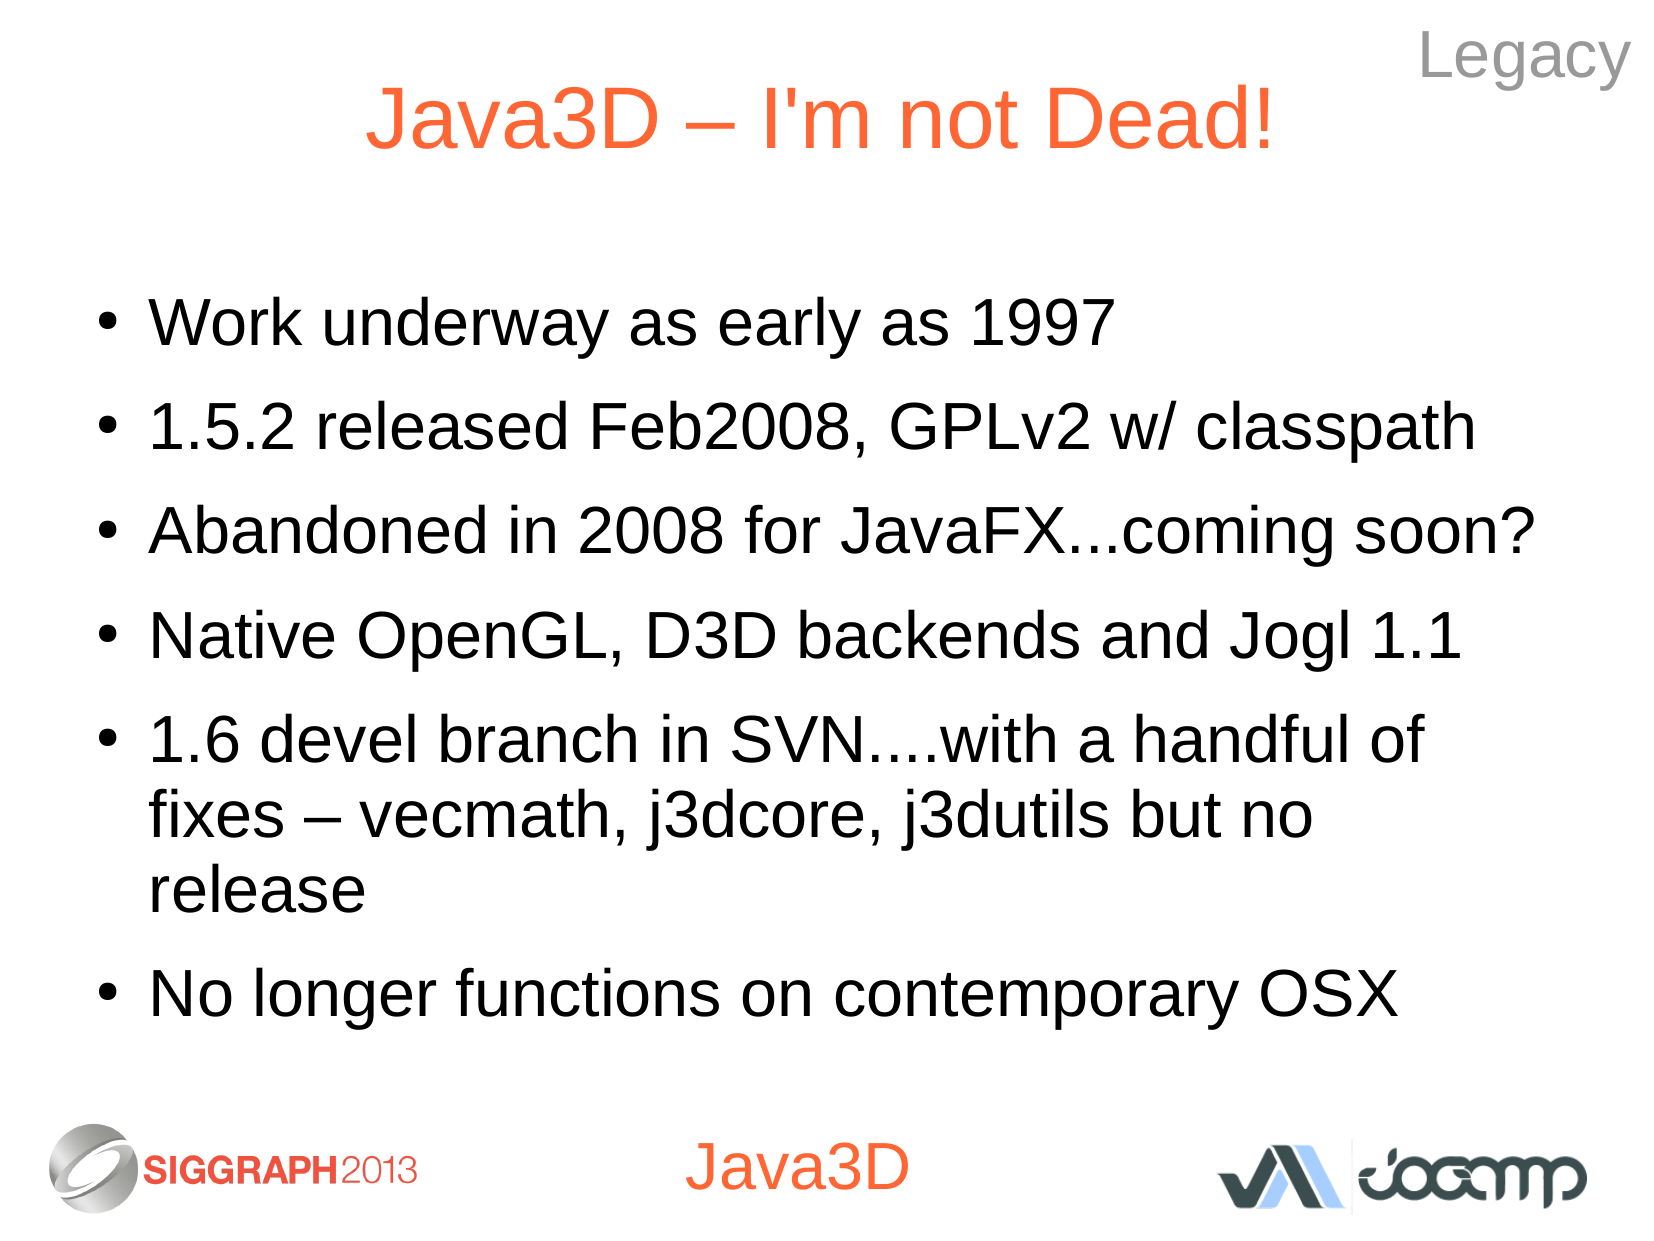

Legacy
# Java3D – I'm not Dead!
Work underway as early as 1997
1.5.2 released Feb2008, GPLv2 w/ classpath
Abandoned in 2008 for JavaFX...coming soon?
Native OpenGL, D3D backends and Jogl 1.1
1.6 devel branch in SVN....with a handful of fixes – vecmath, j3dcore, j3dutils but no release
No longer functions on contemporary OSX
Java3D